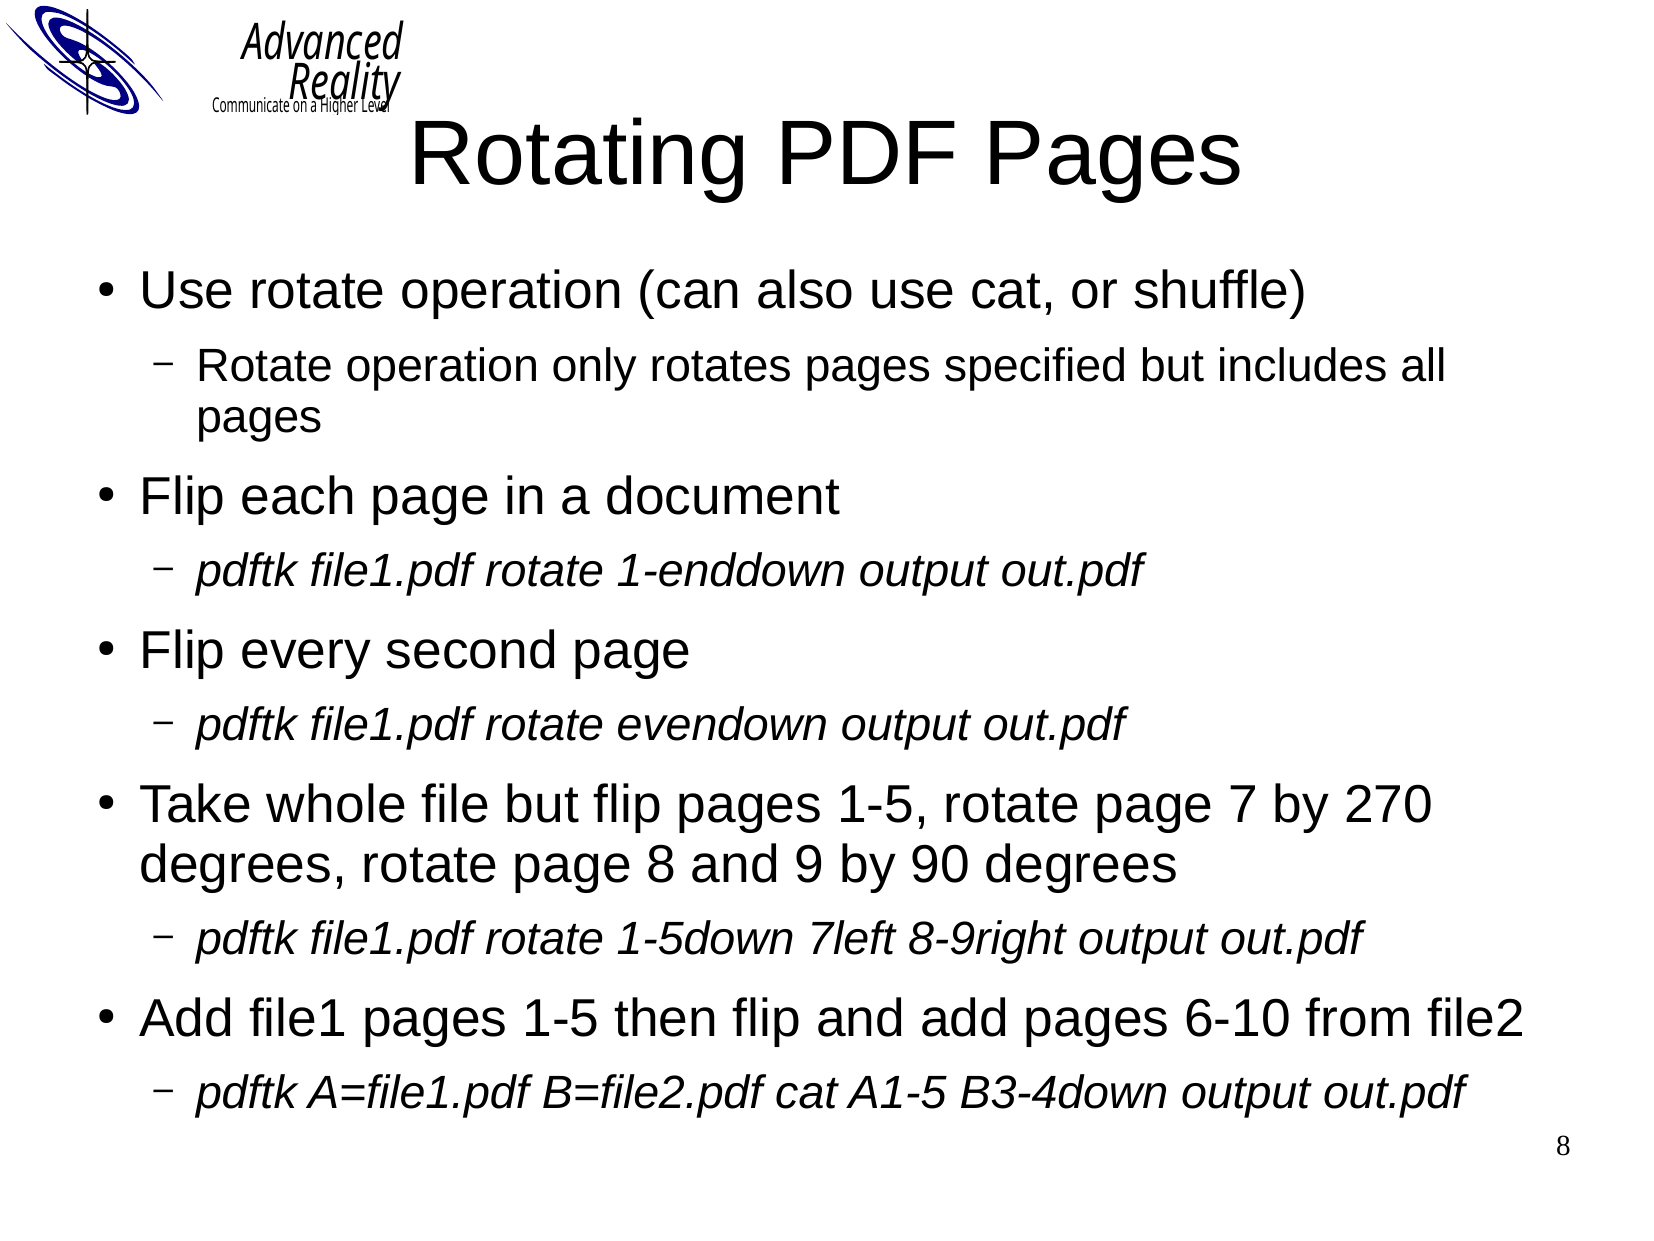

# Rotating PDF Pages
Use rotate operation (can also use cat, or shuffle)
Rotate operation only rotates pages specified but includes all pages
Flip each page in a document
pdftk file1.pdf rotate 1-enddown output out.pdf
Flip every second page
pdftk file1.pdf rotate evendown output out.pdf
Take whole file but flip pages 1-5, rotate page 7 by 270 degrees, rotate page 8 and 9 by 90 degrees
pdftk file1.pdf rotate 1-5down 7left 8-9right output out.pdf
Add file1 pages 1-5 then flip and add pages 6-10 from file2
pdftk A=file1.pdf B=file2.pdf cat A1-5 B3-4down output out.pdf
8